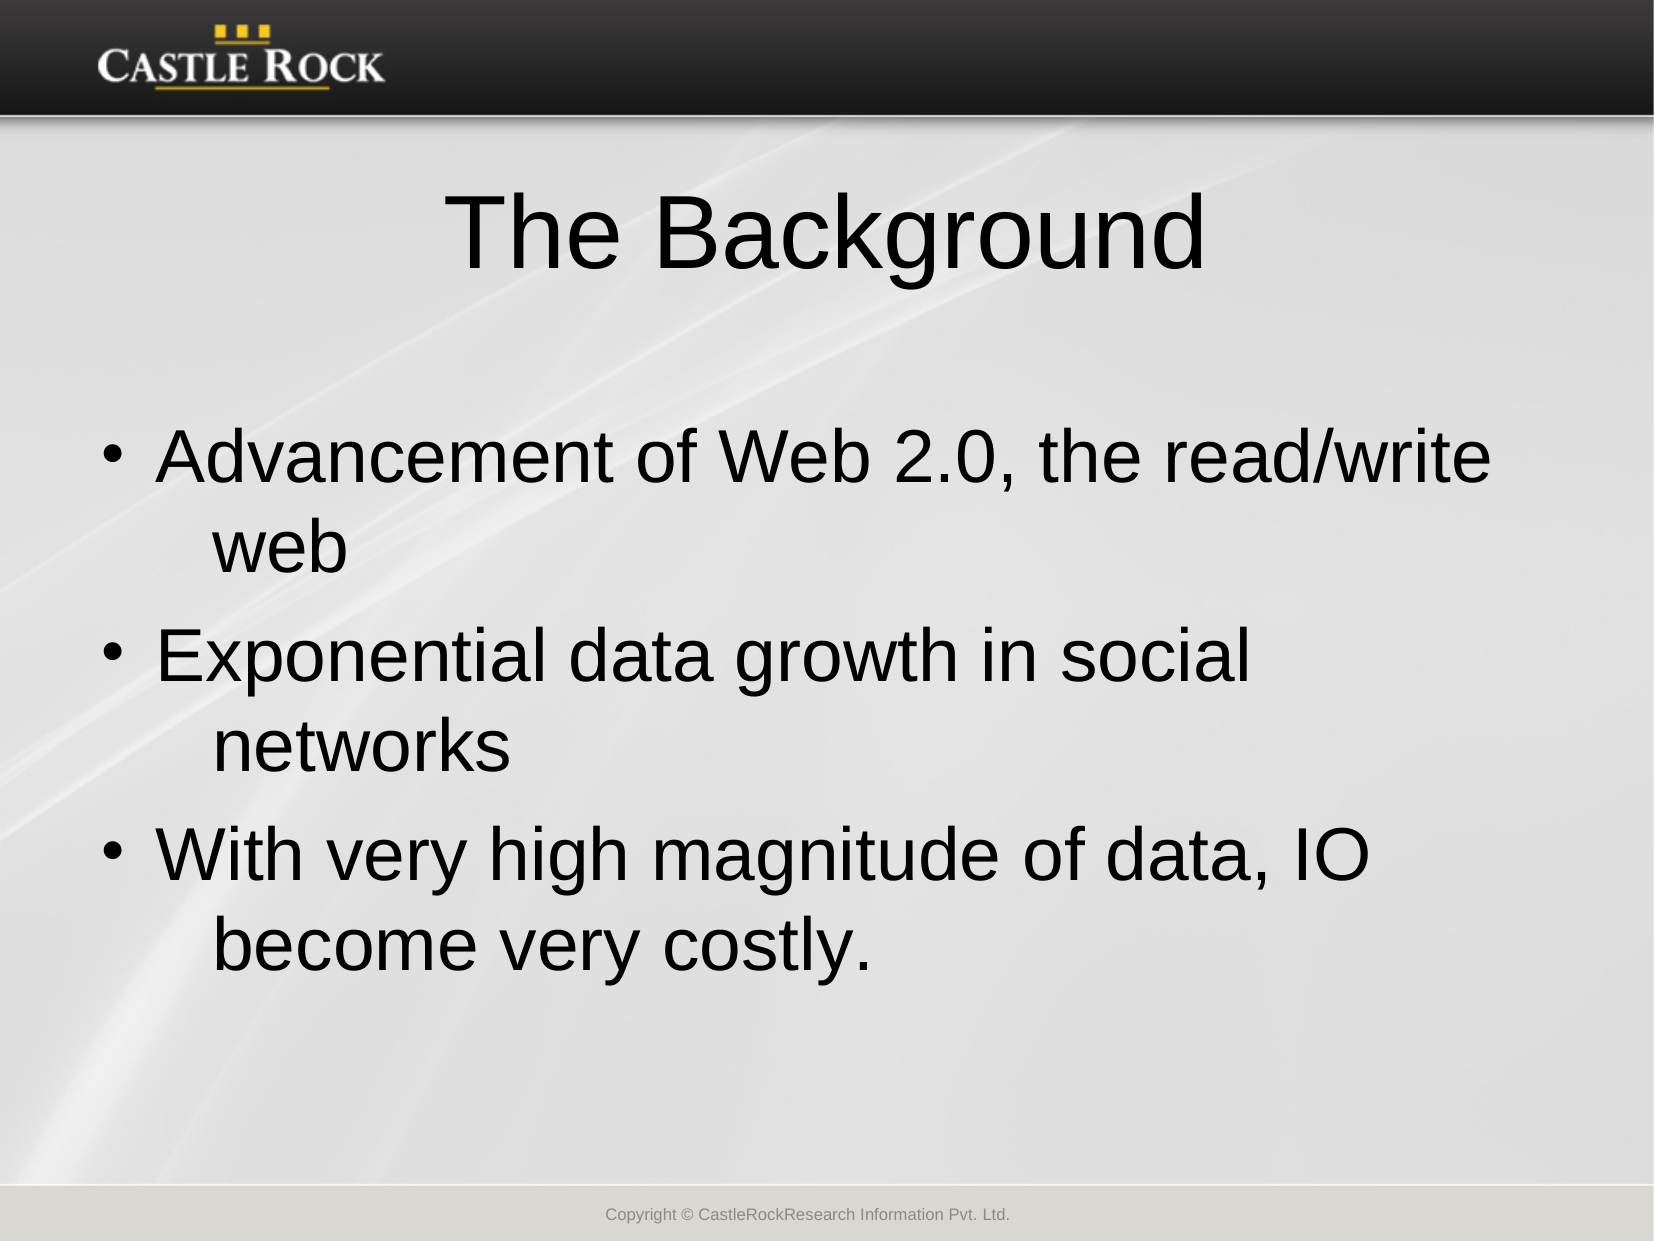

# The Background
Advancement of Web 2.0, the read/write web
Exponential data growth in social networks
With very high magnitude of data, IO become very costly.